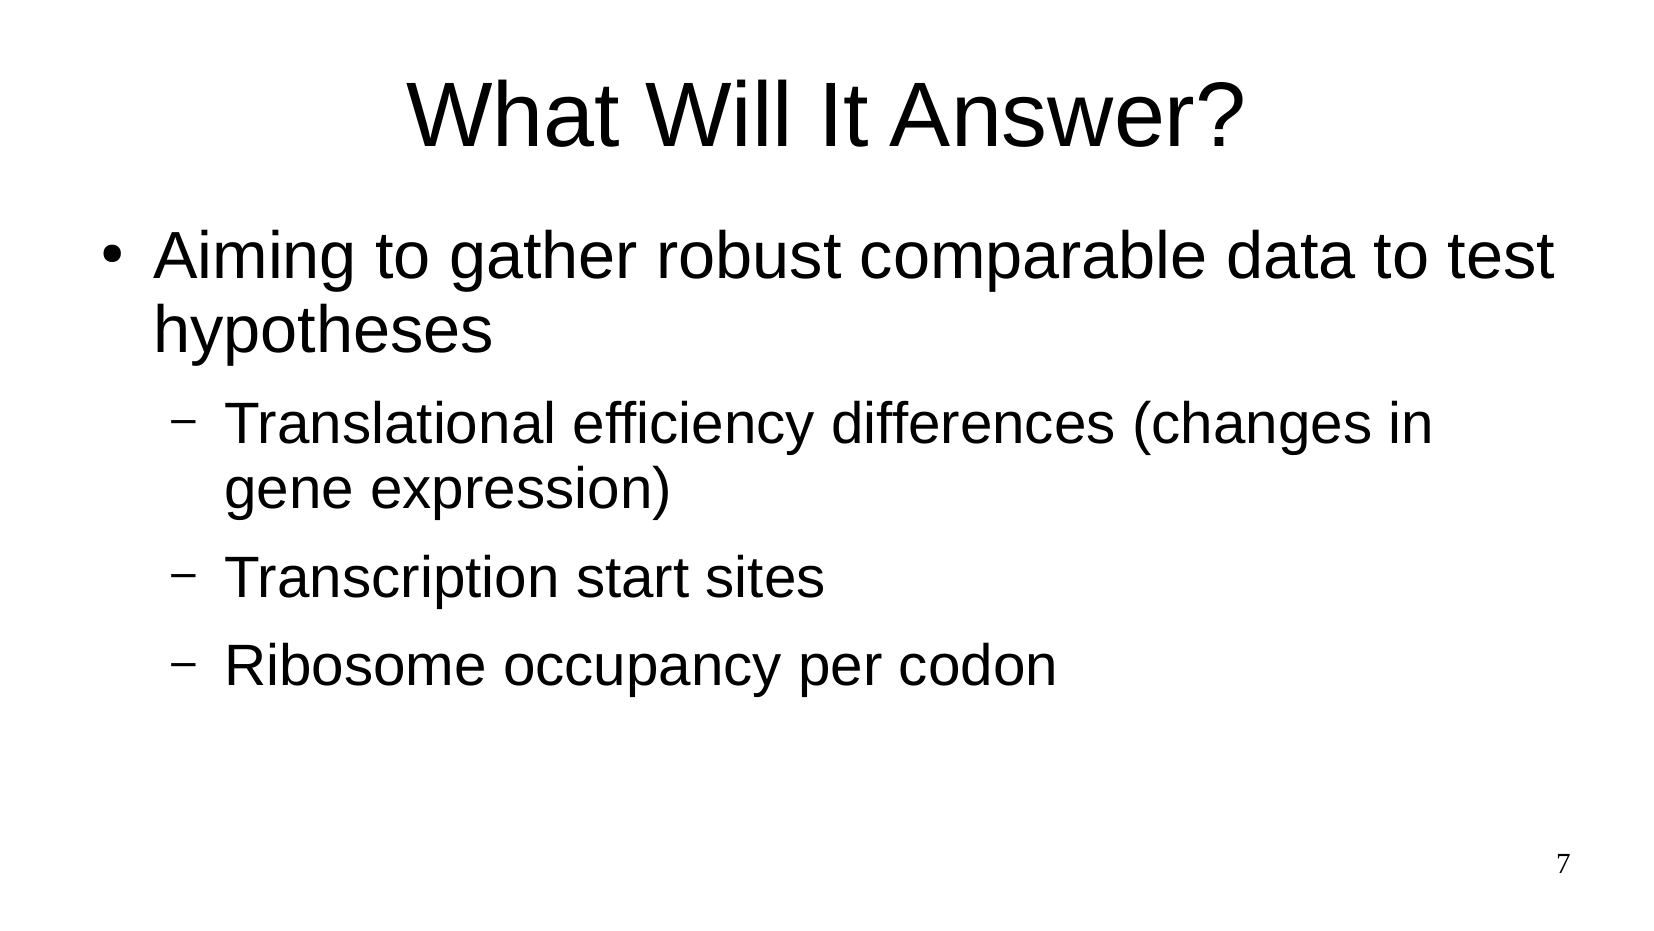

# What Will It Answer?
Aiming to gather robust comparable data to test hypotheses
Translational efficiency differences (changes in gene expression)
Transcription start sites
Ribosome occupancy per codon
7